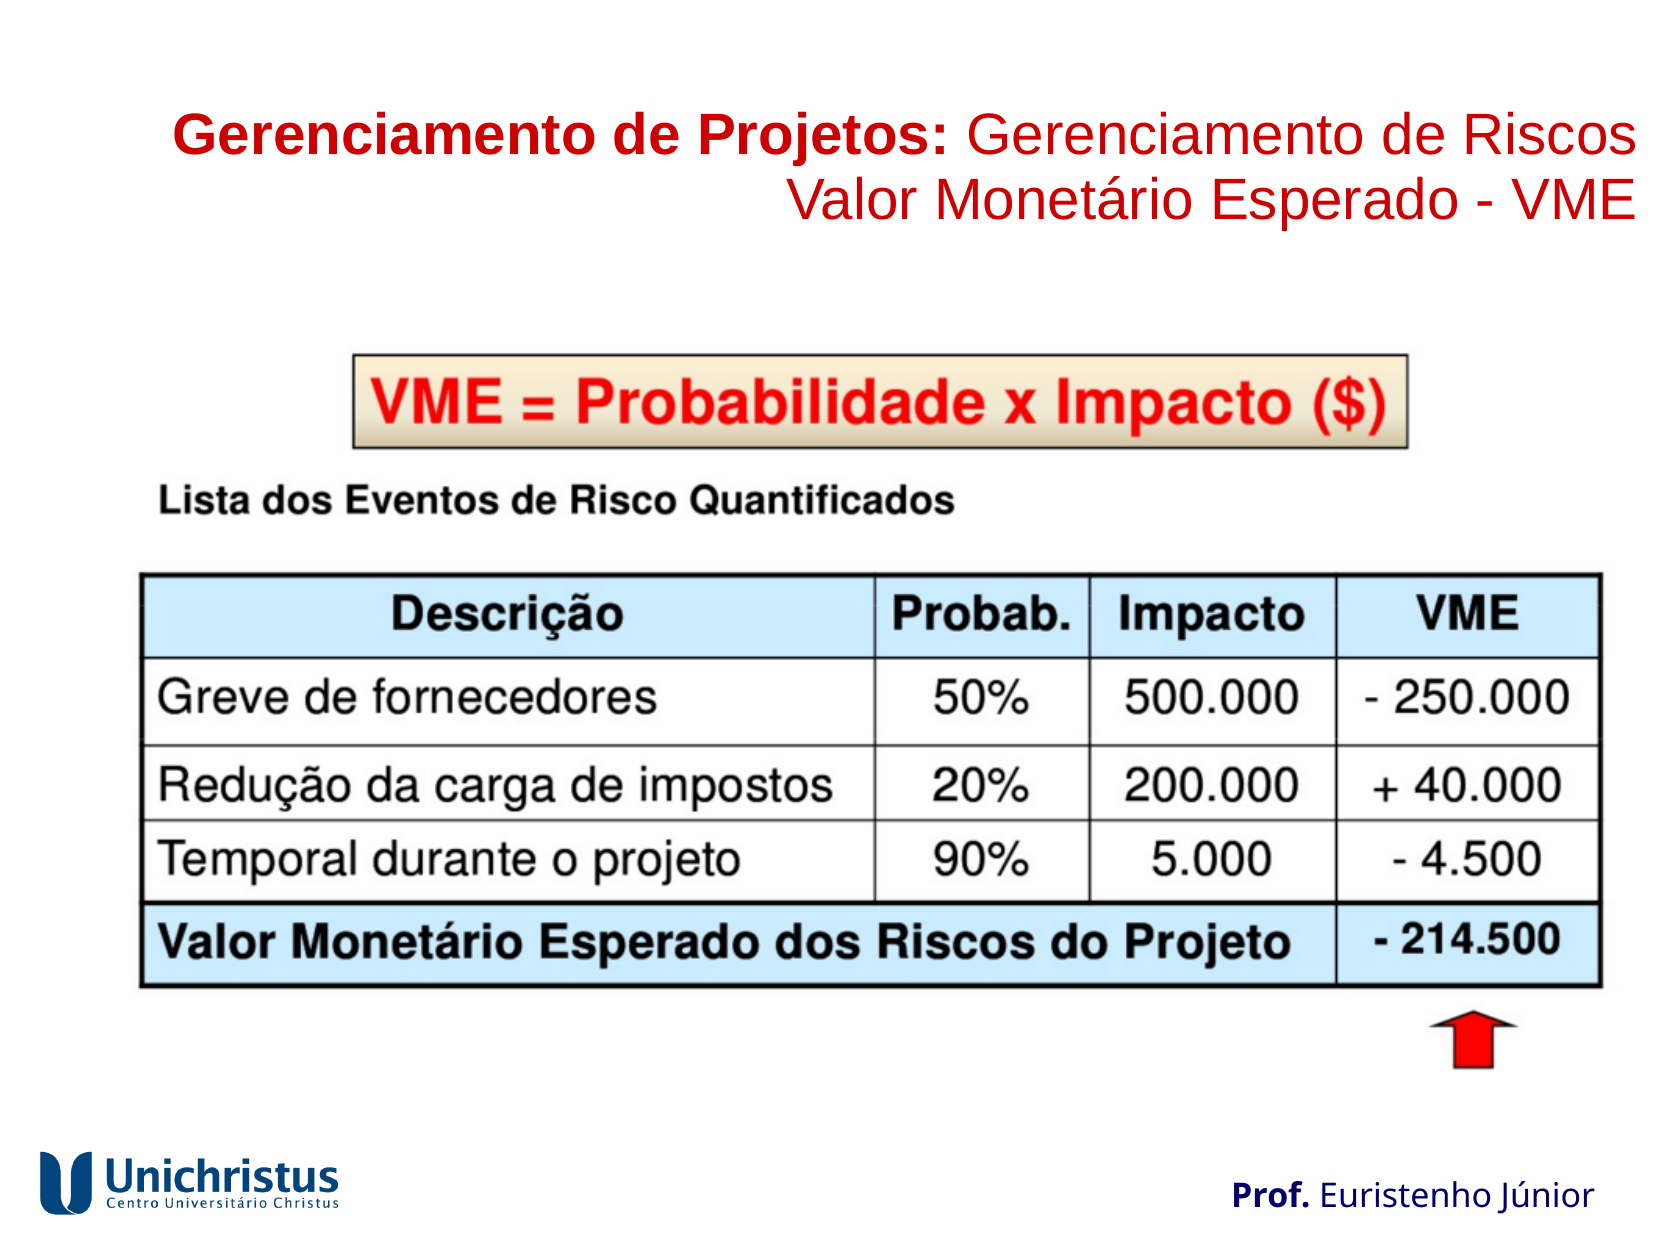

Gerenciamento de Projetos: Gerenciamento de Riscos
Valor Monetário Esperado - VME
Prof. Euristenho Júnior